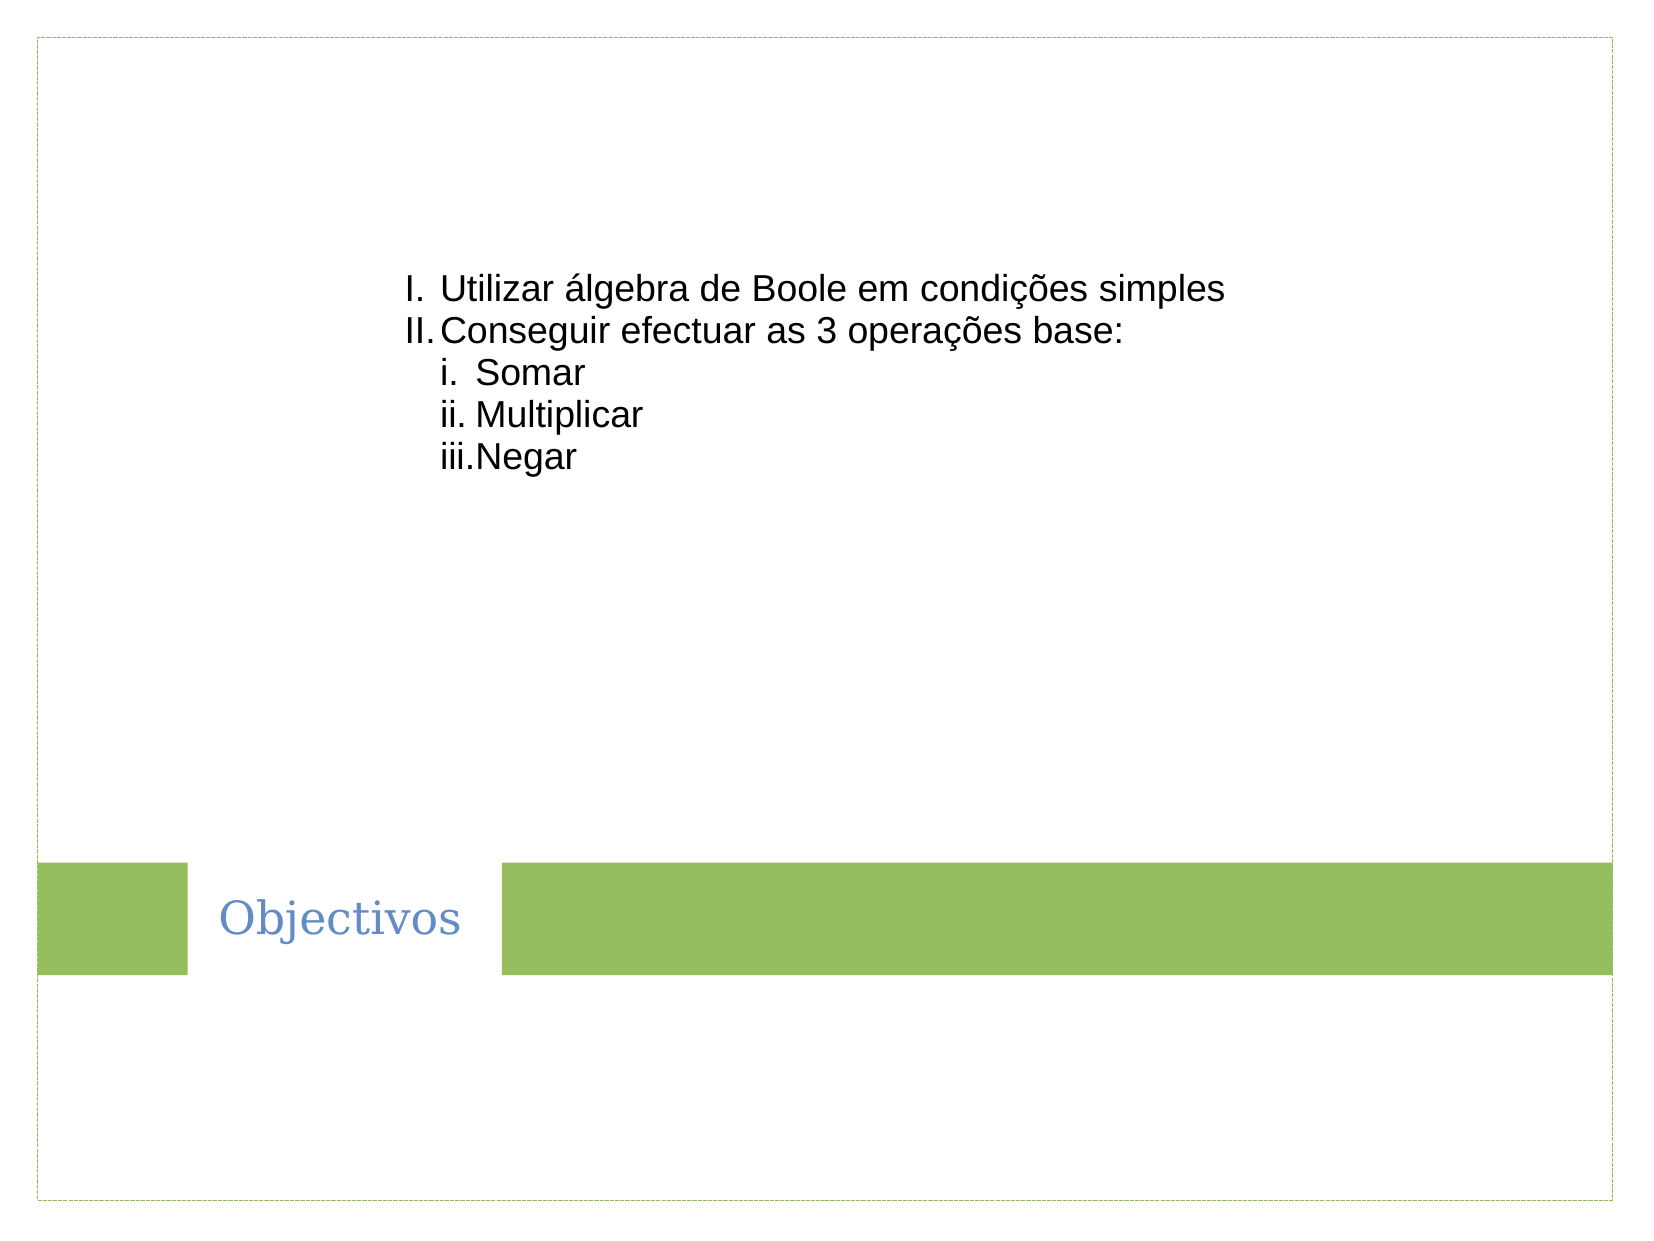

Utilizar álgebra de Boole em condições simples
Conseguir efectuar as 3 operações base:
Somar
Multiplicar
Negar
Objectivos